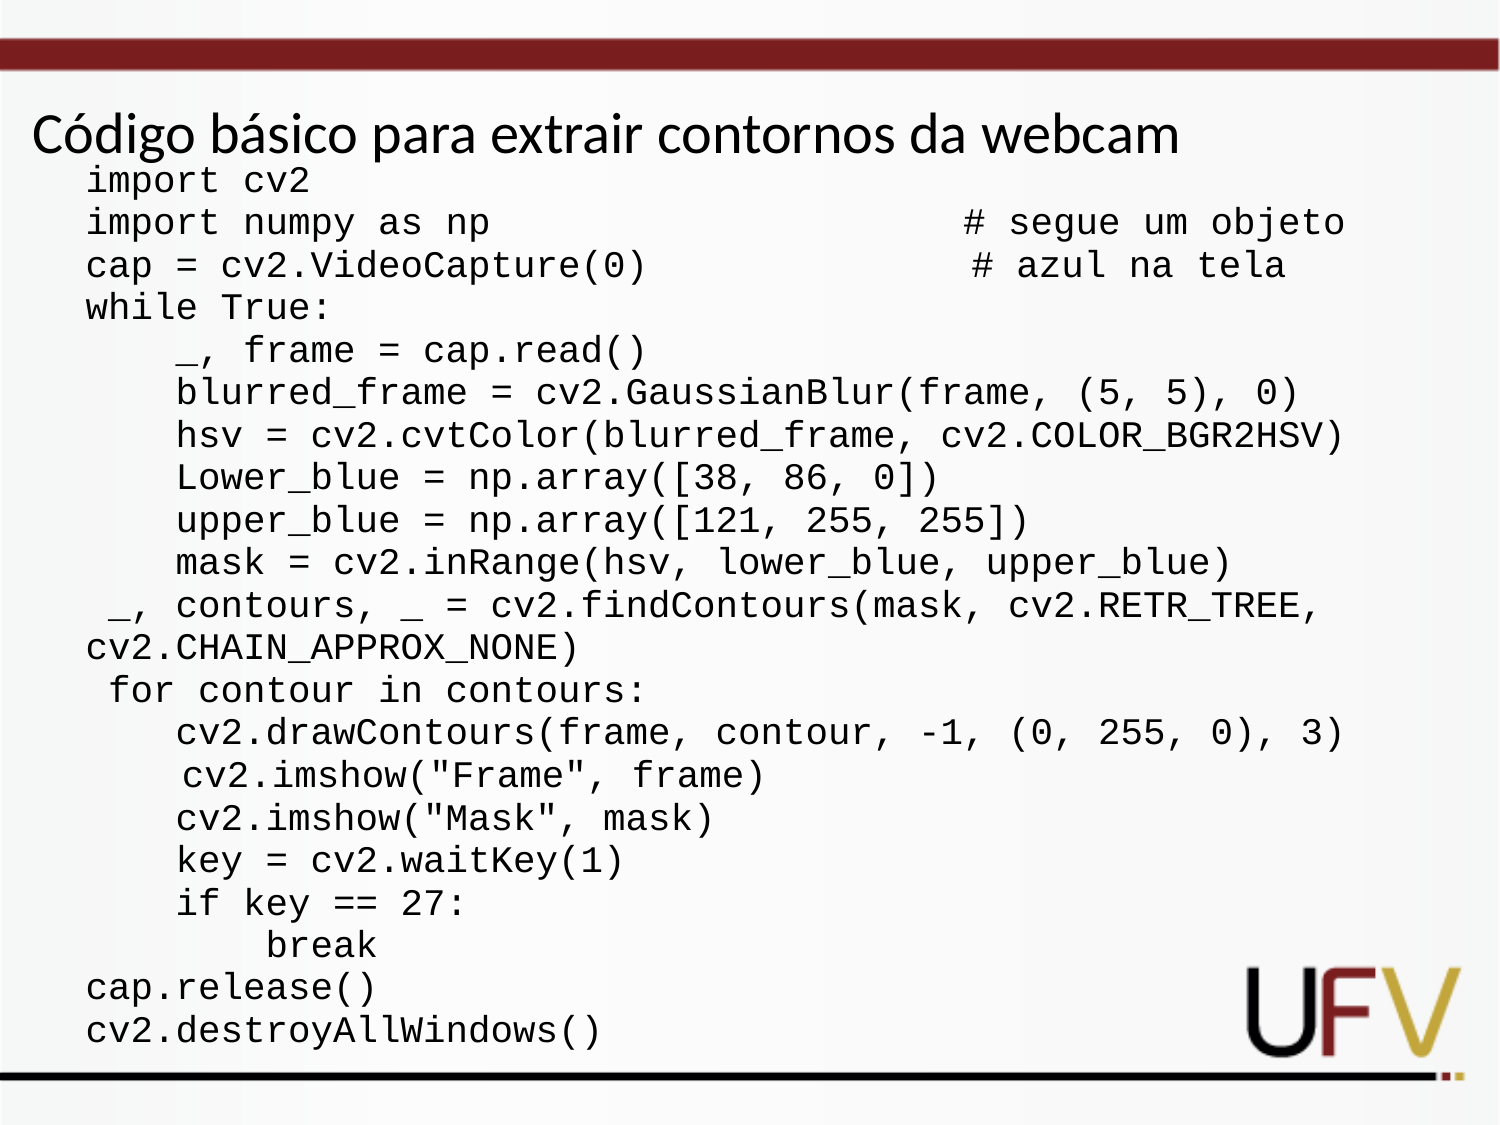

# Código básico para extrair contornos da webcam
import cv2
import numpy as np # segue um objeto
cap = cv2.VideoCapture(0)					# azul na tela
while True:
 _, frame = cap.read()
 blurred_frame = cv2.GaussianBlur(frame, (5, 5), 0)
 hsv = cv2.cvtColor(blurred_frame, cv2.COLOR_BGR2HSV)
 Lower_blue = np.array([38, 86, 0])
 upper_blue = np.array([121, 255, 255])
 mask = cv2.inRange(hsv, lower_blue, upper_blue)
 _, contours, _ = cv2.findContours(mask, cv2.RETR_TREE, cv2.CHAIN_APPROX_NONE)
 for contour in contours:
 cv2.drawContours(frame, contour, -1, (0, 255, 0), 3)
	 cv2.imshow("Frame", frame)
 cv2.imshow("Mask", mask)
 key = cv2.waitKey(1)
 if key == 27:
 break
cap.release()
cv2.destroyAllWindows()